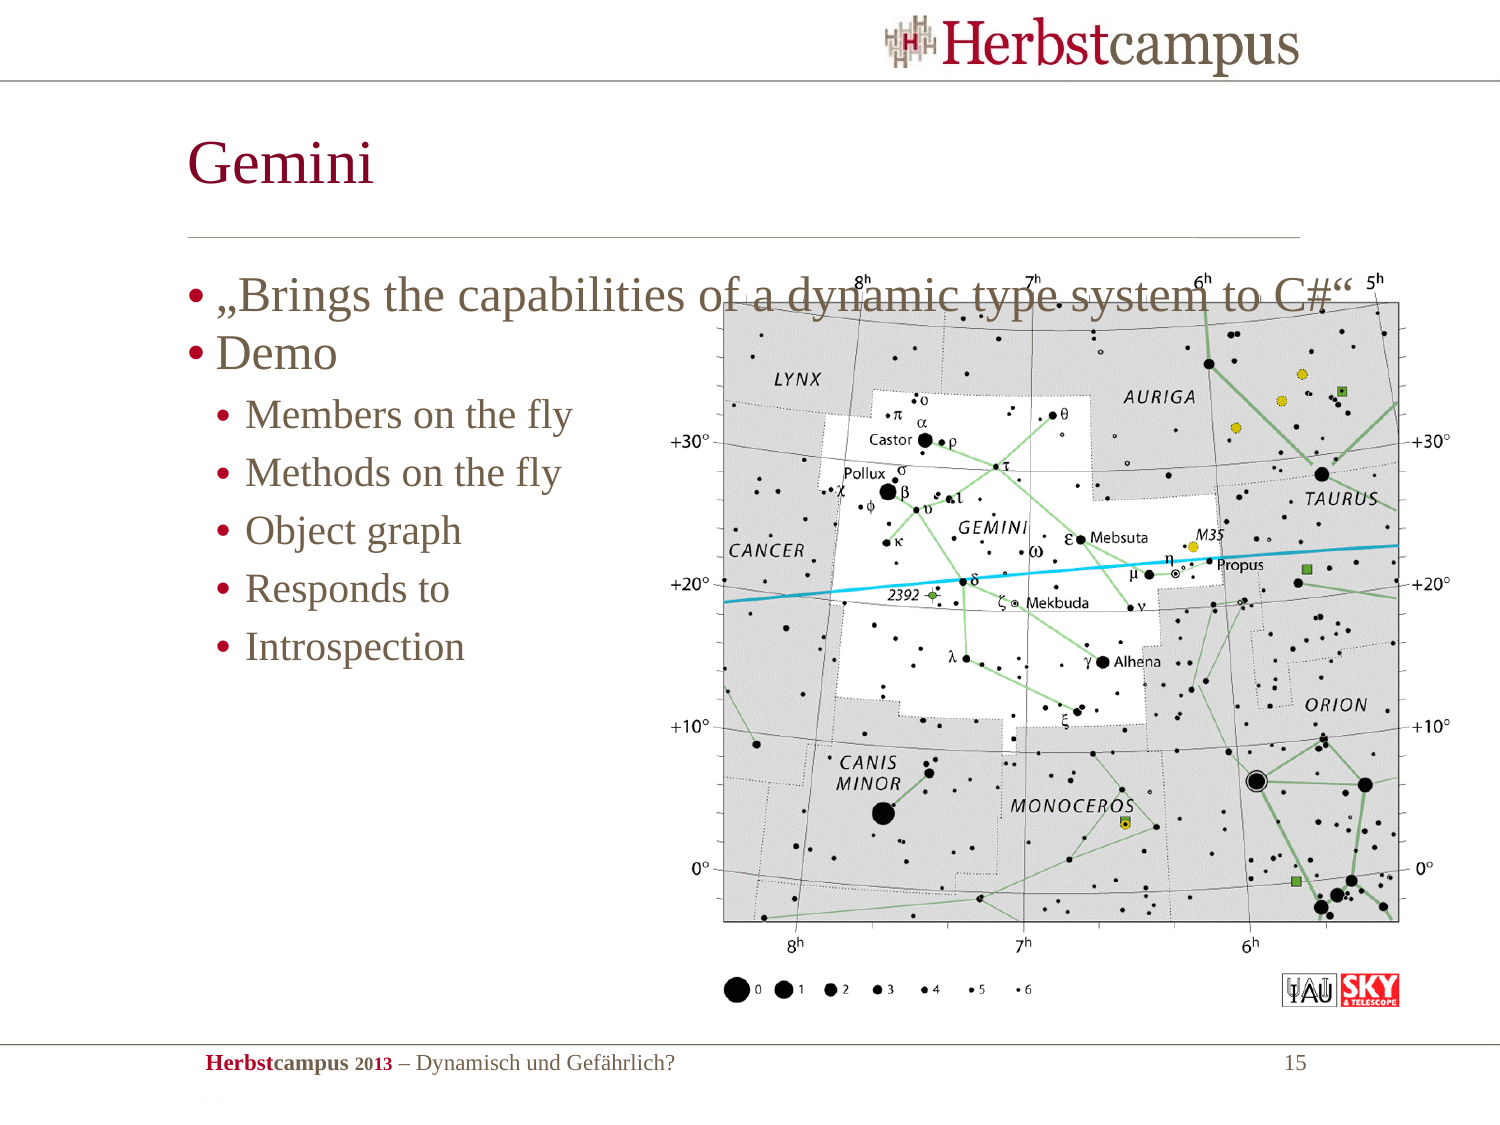

# Gemini
„Brings the capabilities of a dynamic type system to C#“
Demo
Members on the fly
Methods on the fly
Object graph
Responds to
Introspection